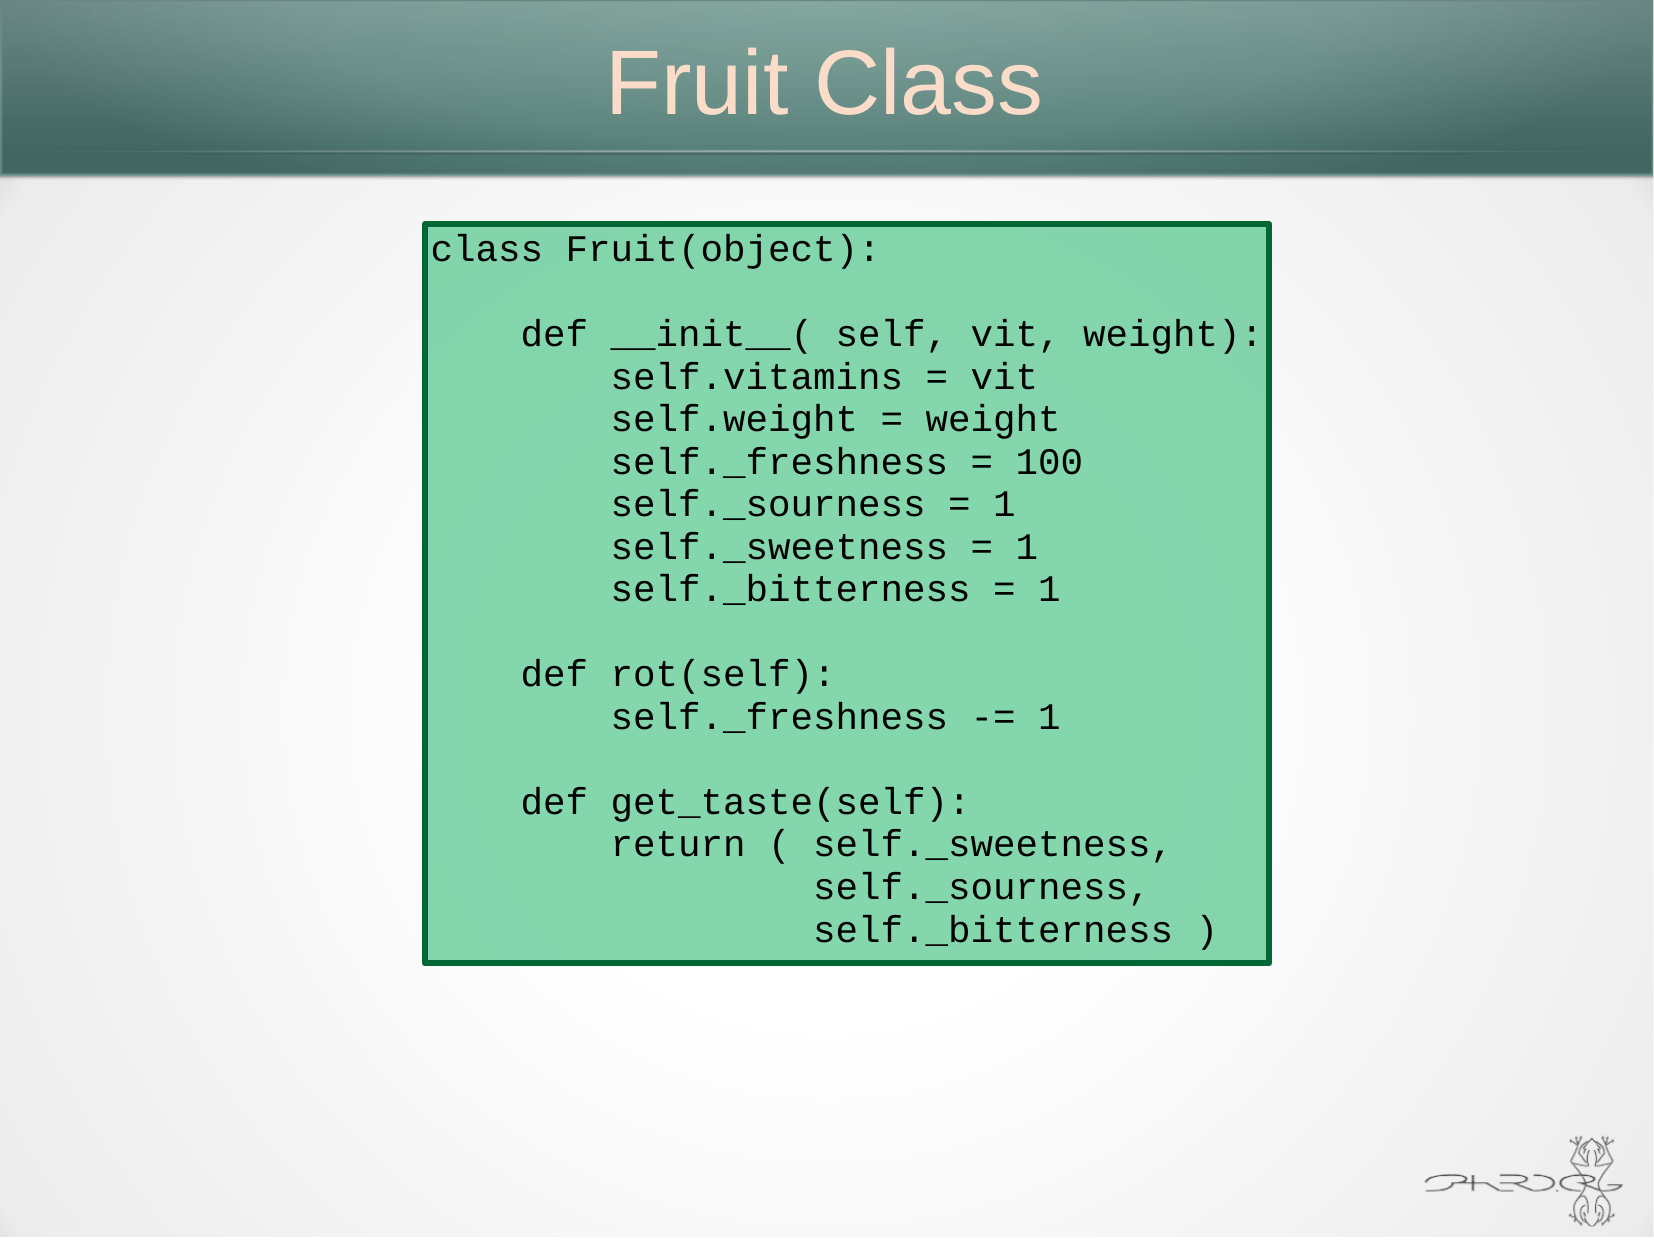

# Fruit Class
class Fruit(object):
 def __init__( self, vit, weight):
 self.vitamins = vit
 self.weight = weight
 self._freshness = 100
 self._sourness = 1
 self._sweetness = 1
 self._bitterness = 1
 def rot(self):
 self._freshness -= 1
 def get_taste(self):
 return ( self._sweetness,
 self._sourness,
 self._bitterness )